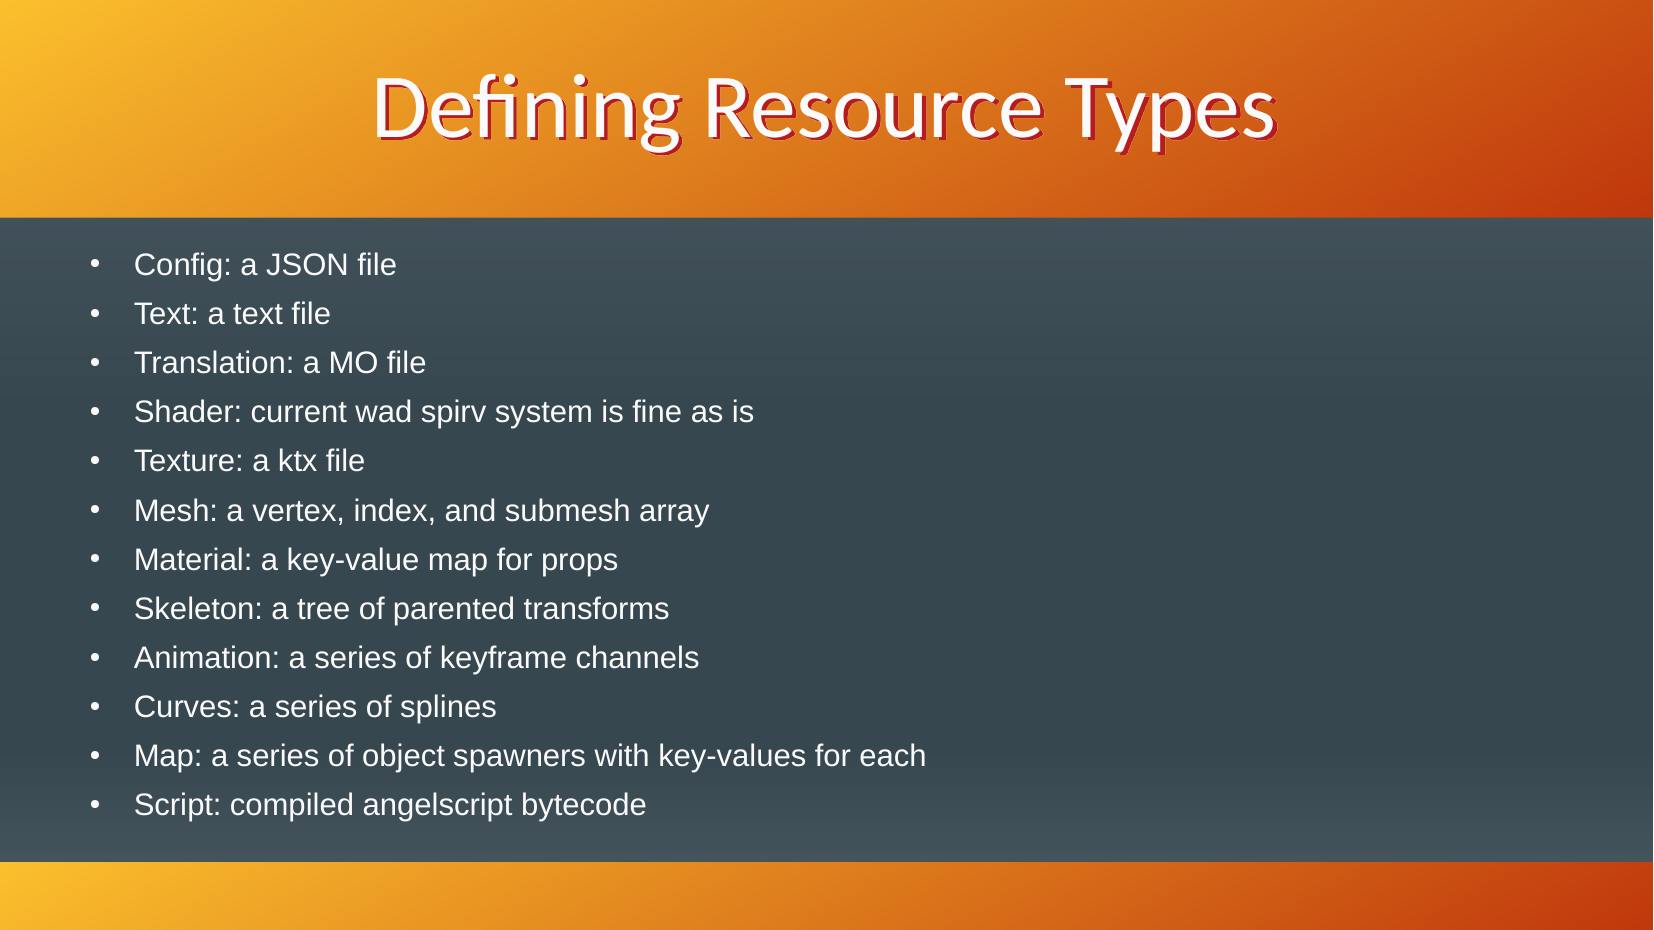

# Defining Resource Types
Config: a JSON file
Text: a text file
Translation: a MO file
Shader: current wad spirv system is fine as is
Texture: a ktx file
Mesh: a vertex, index, and submesh array
Material: a key-value map for props
Skeleton: a tree of parented transforms
Animation: a series of keyframe channels
Curves: a series of splines
Map: a series of object spawners with key-values for each
Script: compiled angelscript bytecode